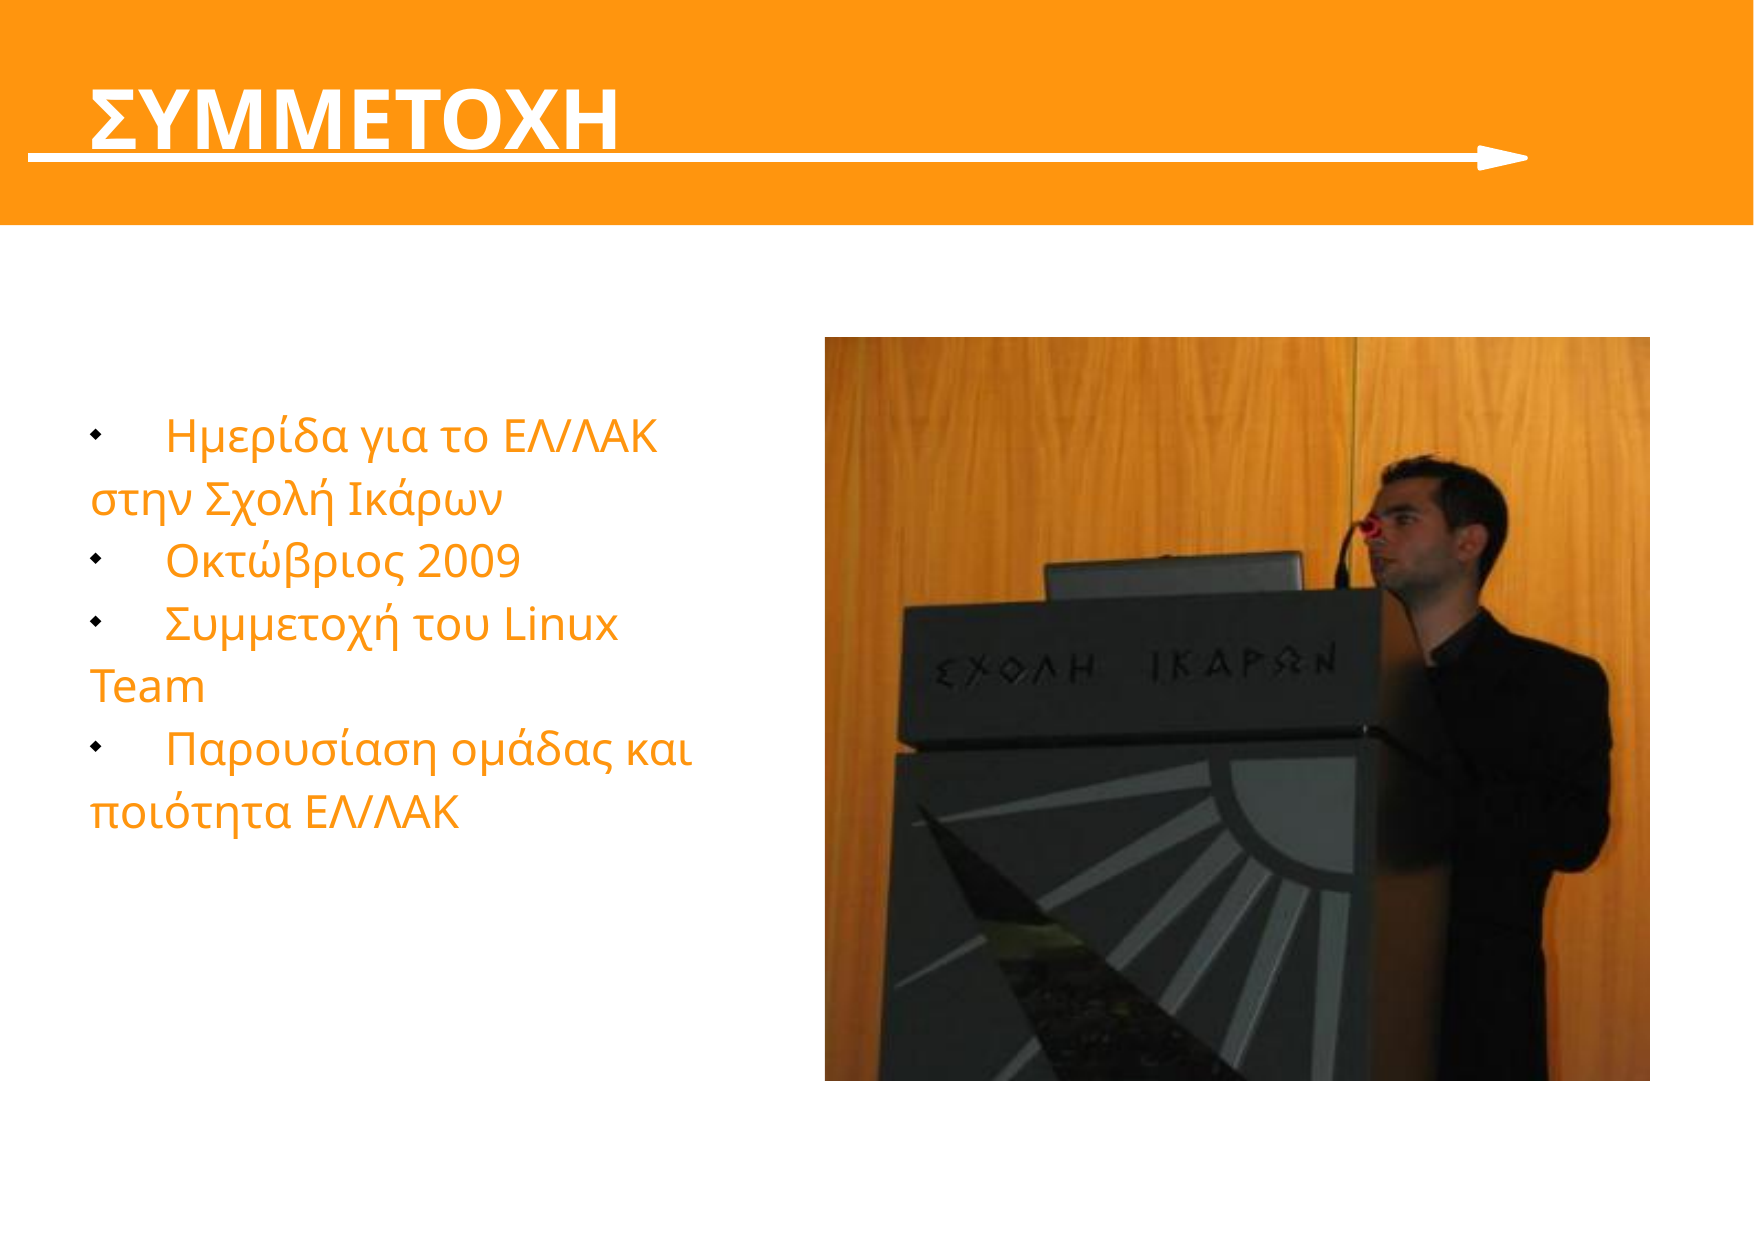

ΣΥΜΜΕΤΟΧΗ
	Ημερίδα για το ΕΛ/ΛΑΚ στην Σχολή Ικάρων
 	Οκτώβριος 2009
 	Συμμετοχή του Linux Team
 	Παρουσίαση ομάδας και ποιότητα ΕΛ/ΛΑΚ